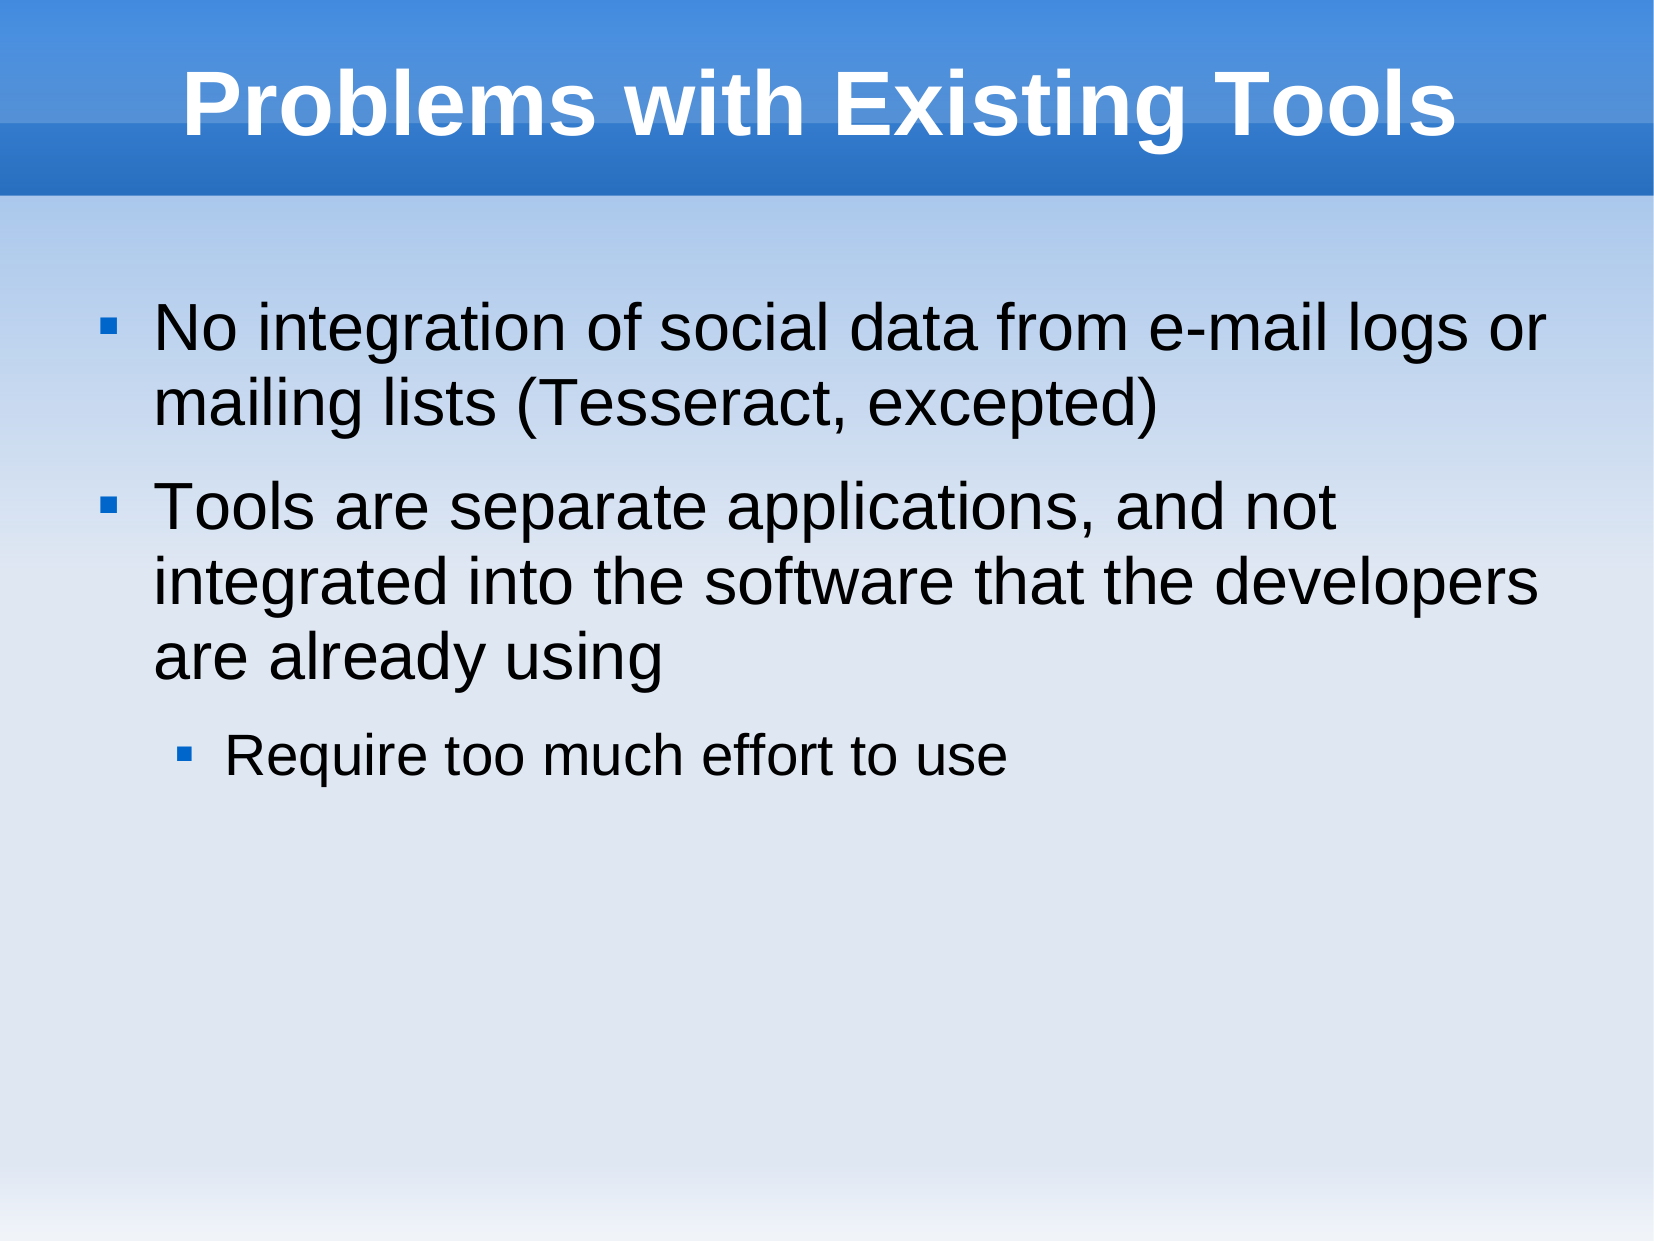

# Problems with Existing Tools
No integration of social data from e-mail logs or mailing lists (Tesseract, excepted)
Tools are separate applications, and not integrated into the software that the developers are already using
Require too much effort to use